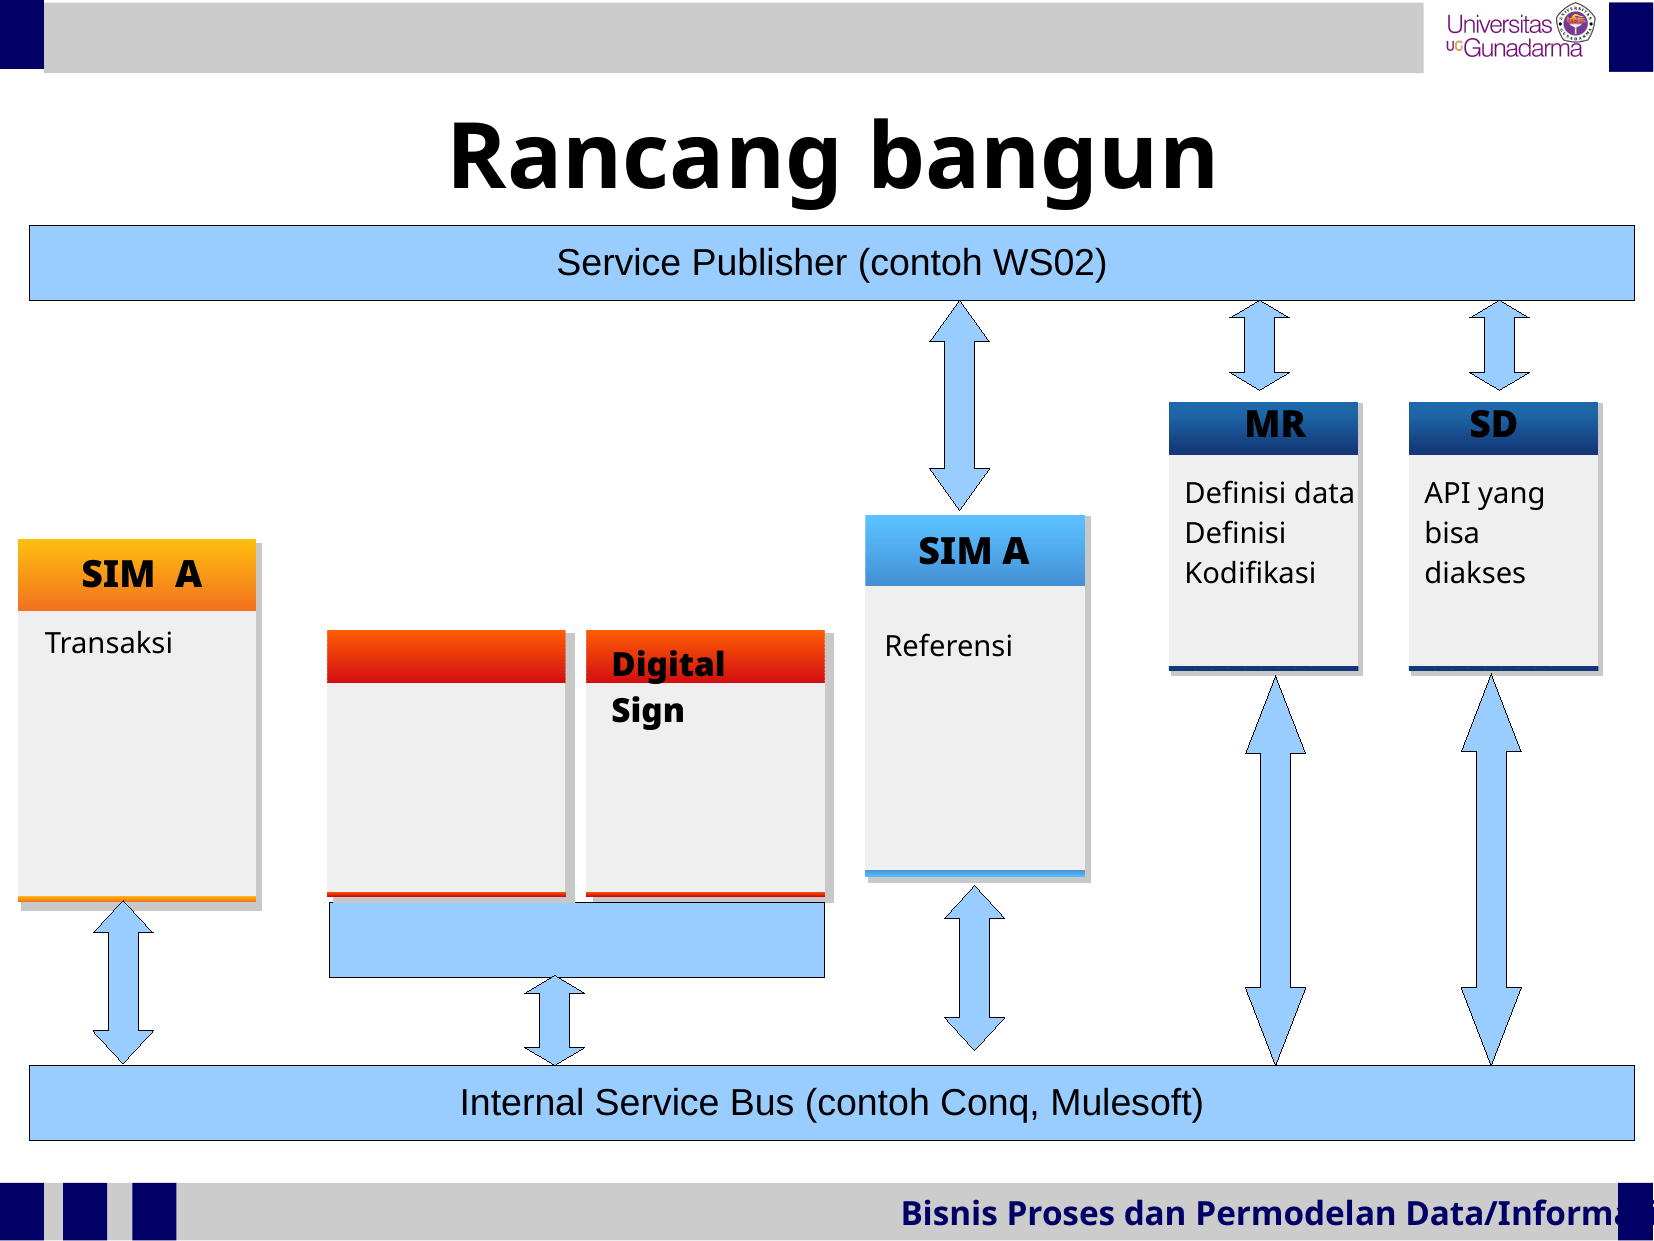

# Rancang bangun
Service Publisher (contoh WS02)
MR
SD
Definisi data
Definisi
Kodifikasi
API yang bisa
diakses
SIM A
SIM A
Transaksi
Referensi
Digital Sign
Internal Service Bus (contoh Conq, Mulesoft)